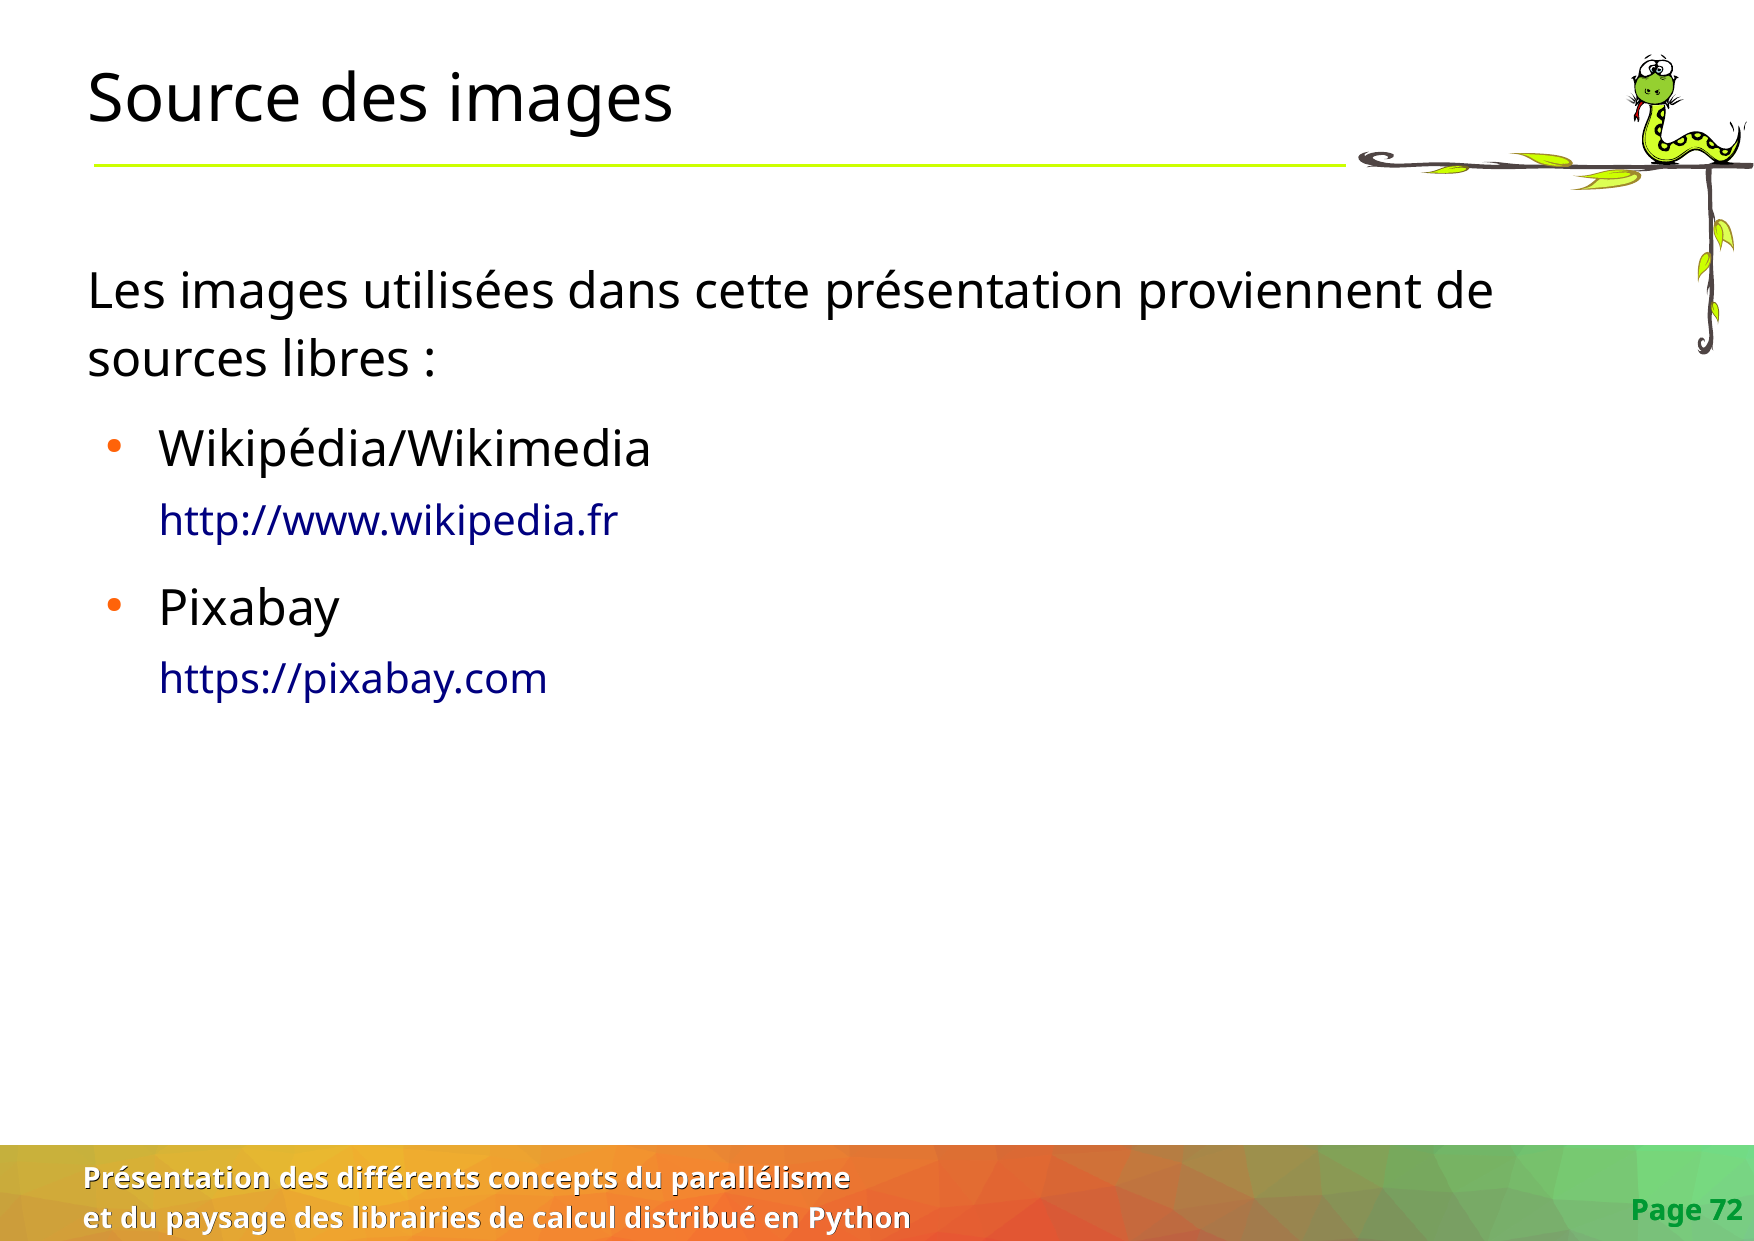

# Source des images
Les images utilisées dans cette présentation proviennent de sources libres :
Wikipédia/Wikimedia
http://www.wikipedia.fr
Pixabay
https://pixabay.com
72